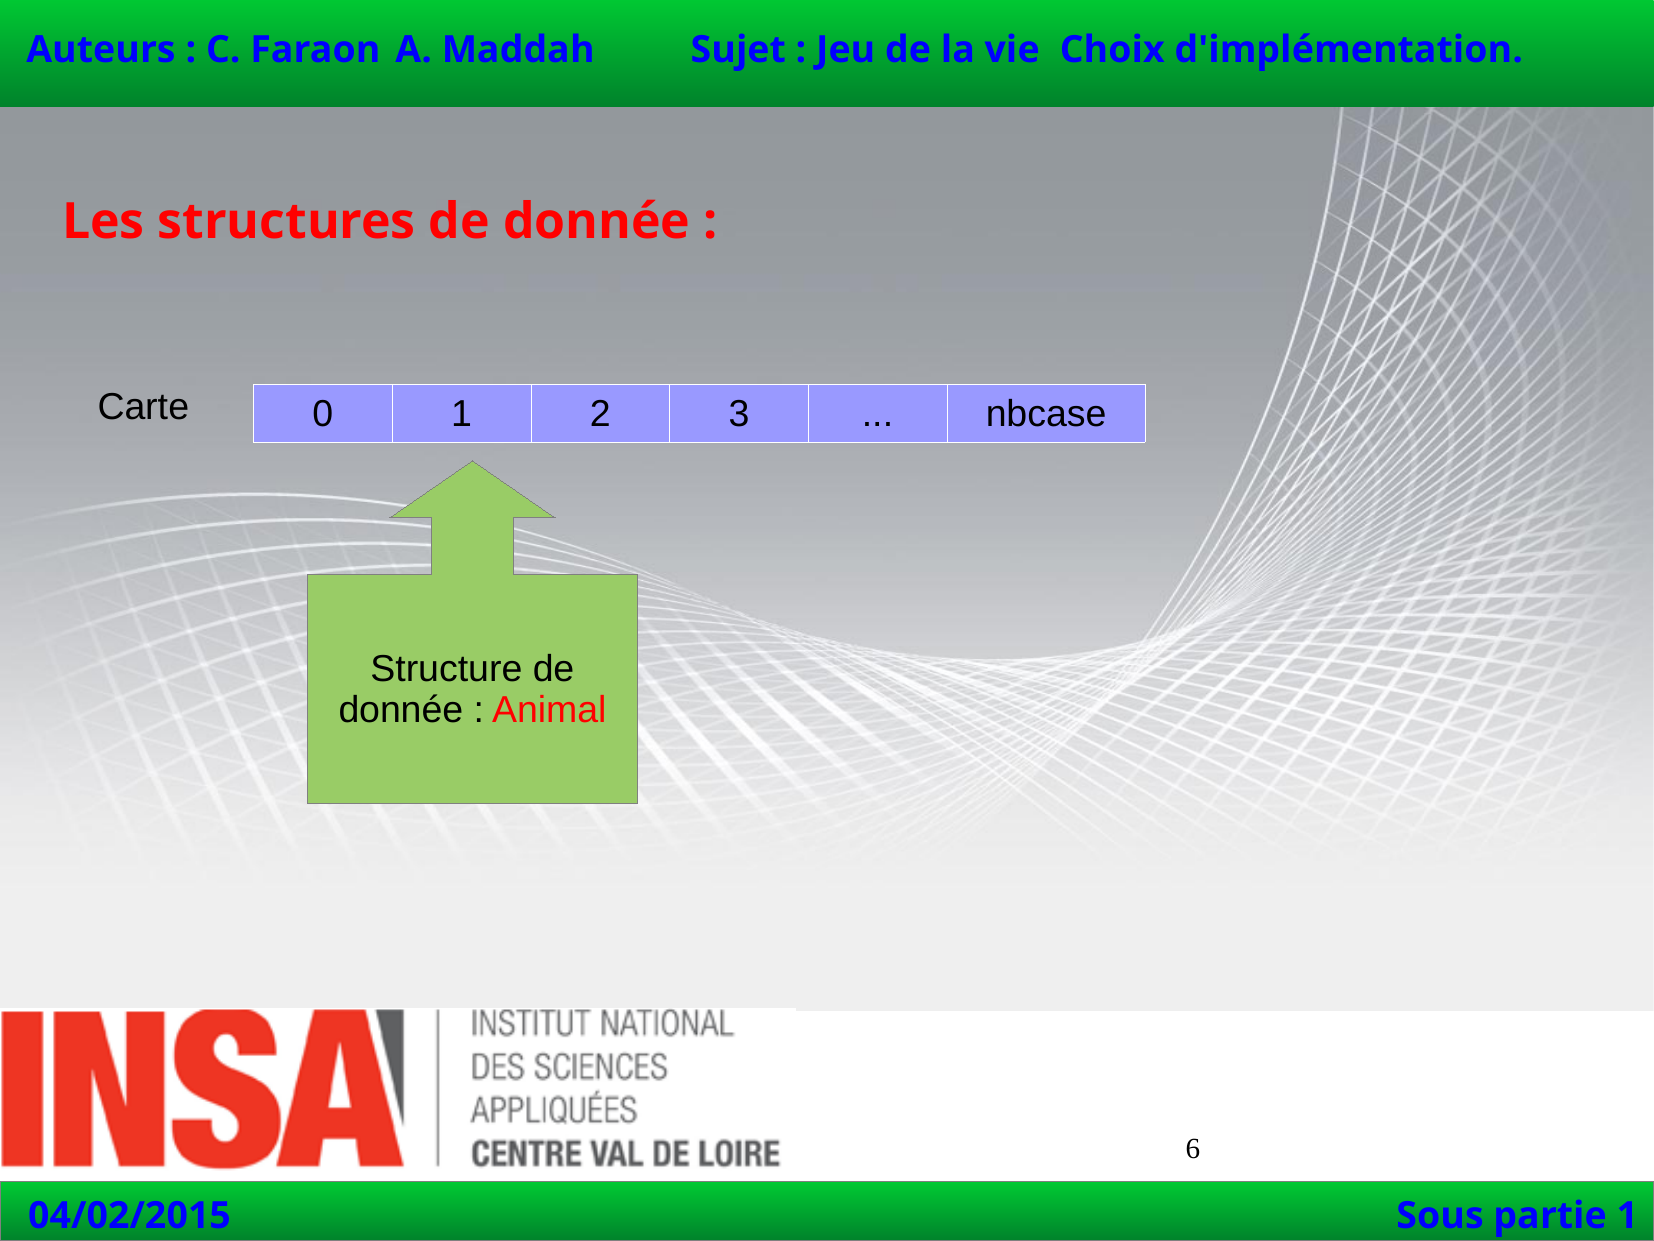

#
Auteurs : C. Faraon	A. Maddah 		Sujet : Jeu de la vie	Choix d'implémentation.
Les structures de donnée :
Carte
| 0 | 1 | 2 | 3 | ... | nbcase |
| --- | --- | --- | --- | --- | --- |
Structure de donnée : Animal
04/02/2015
Sous partie 1